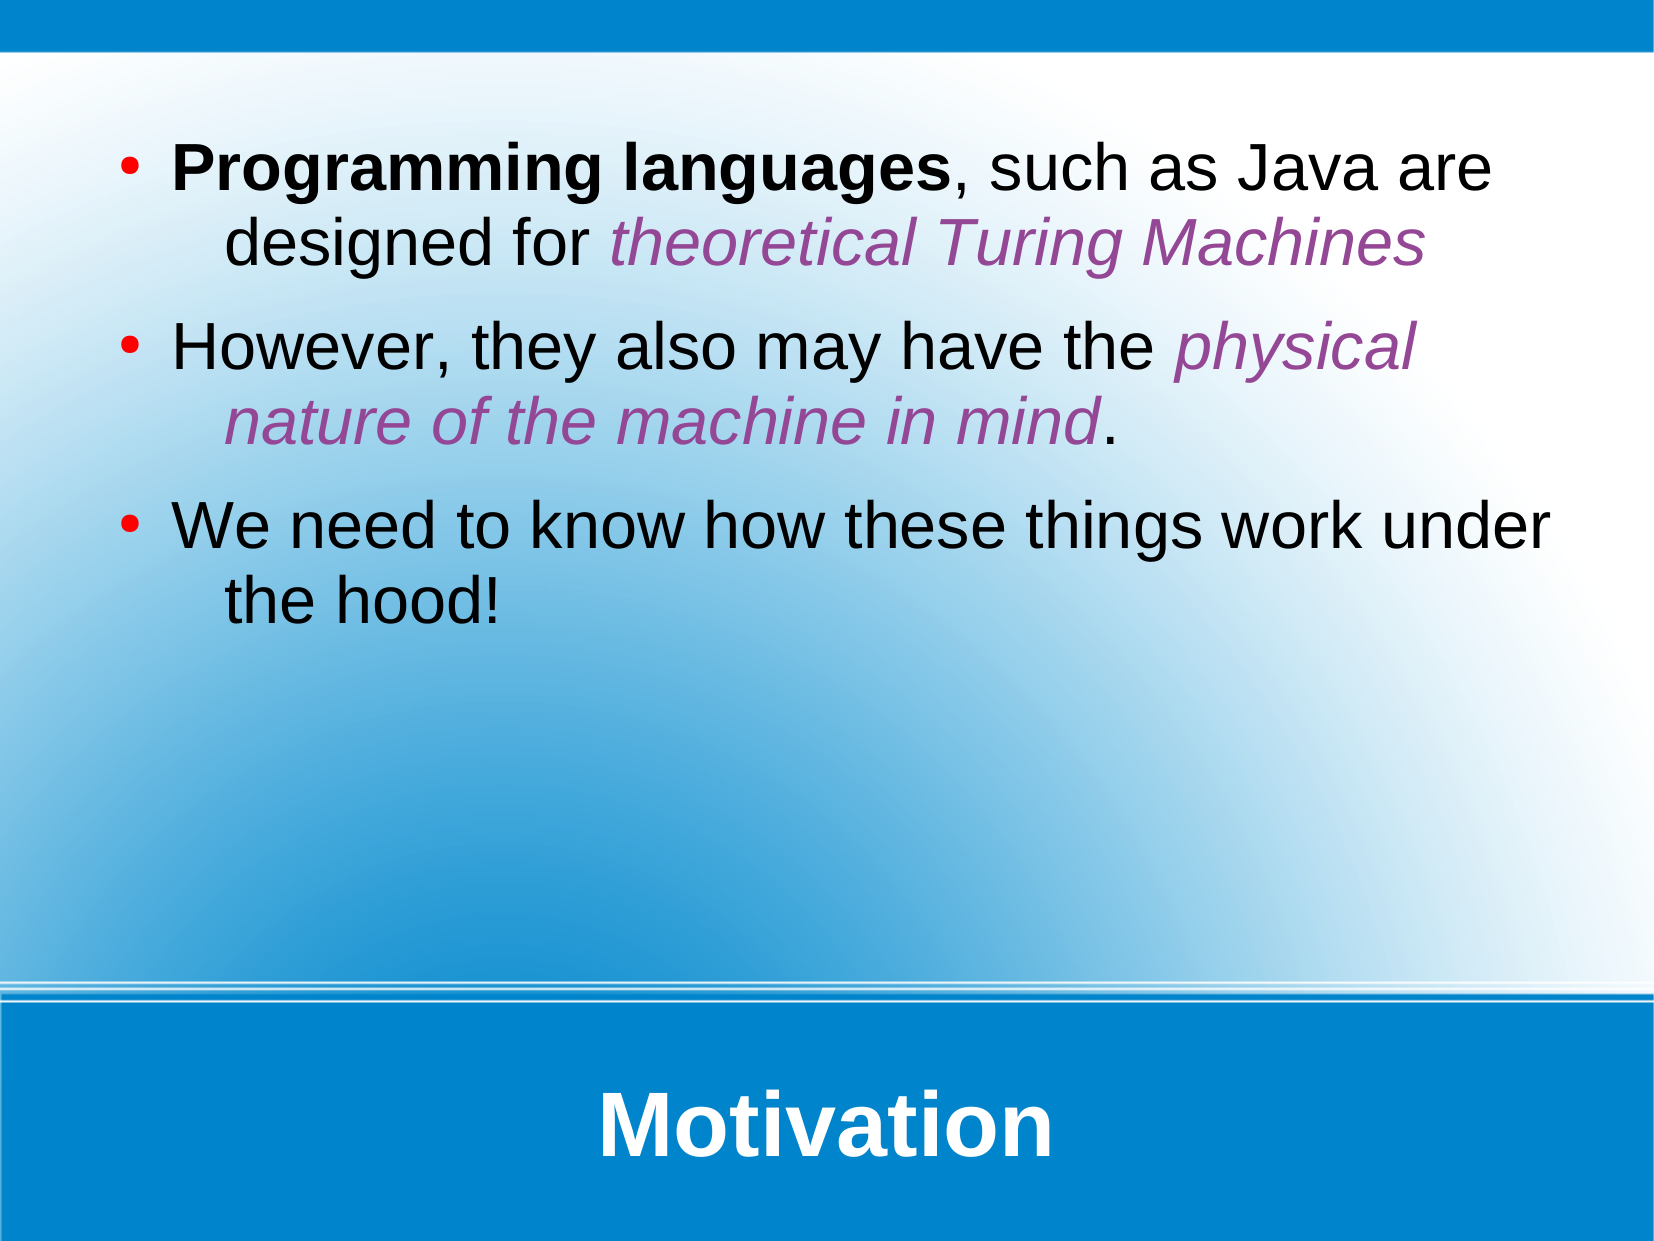

Programming languages, such as Java are designed for theoretical Turing Machines
However, they also may have the physical nature of the machine in mind.
We need to know how these things work under the hood!
# Motivation